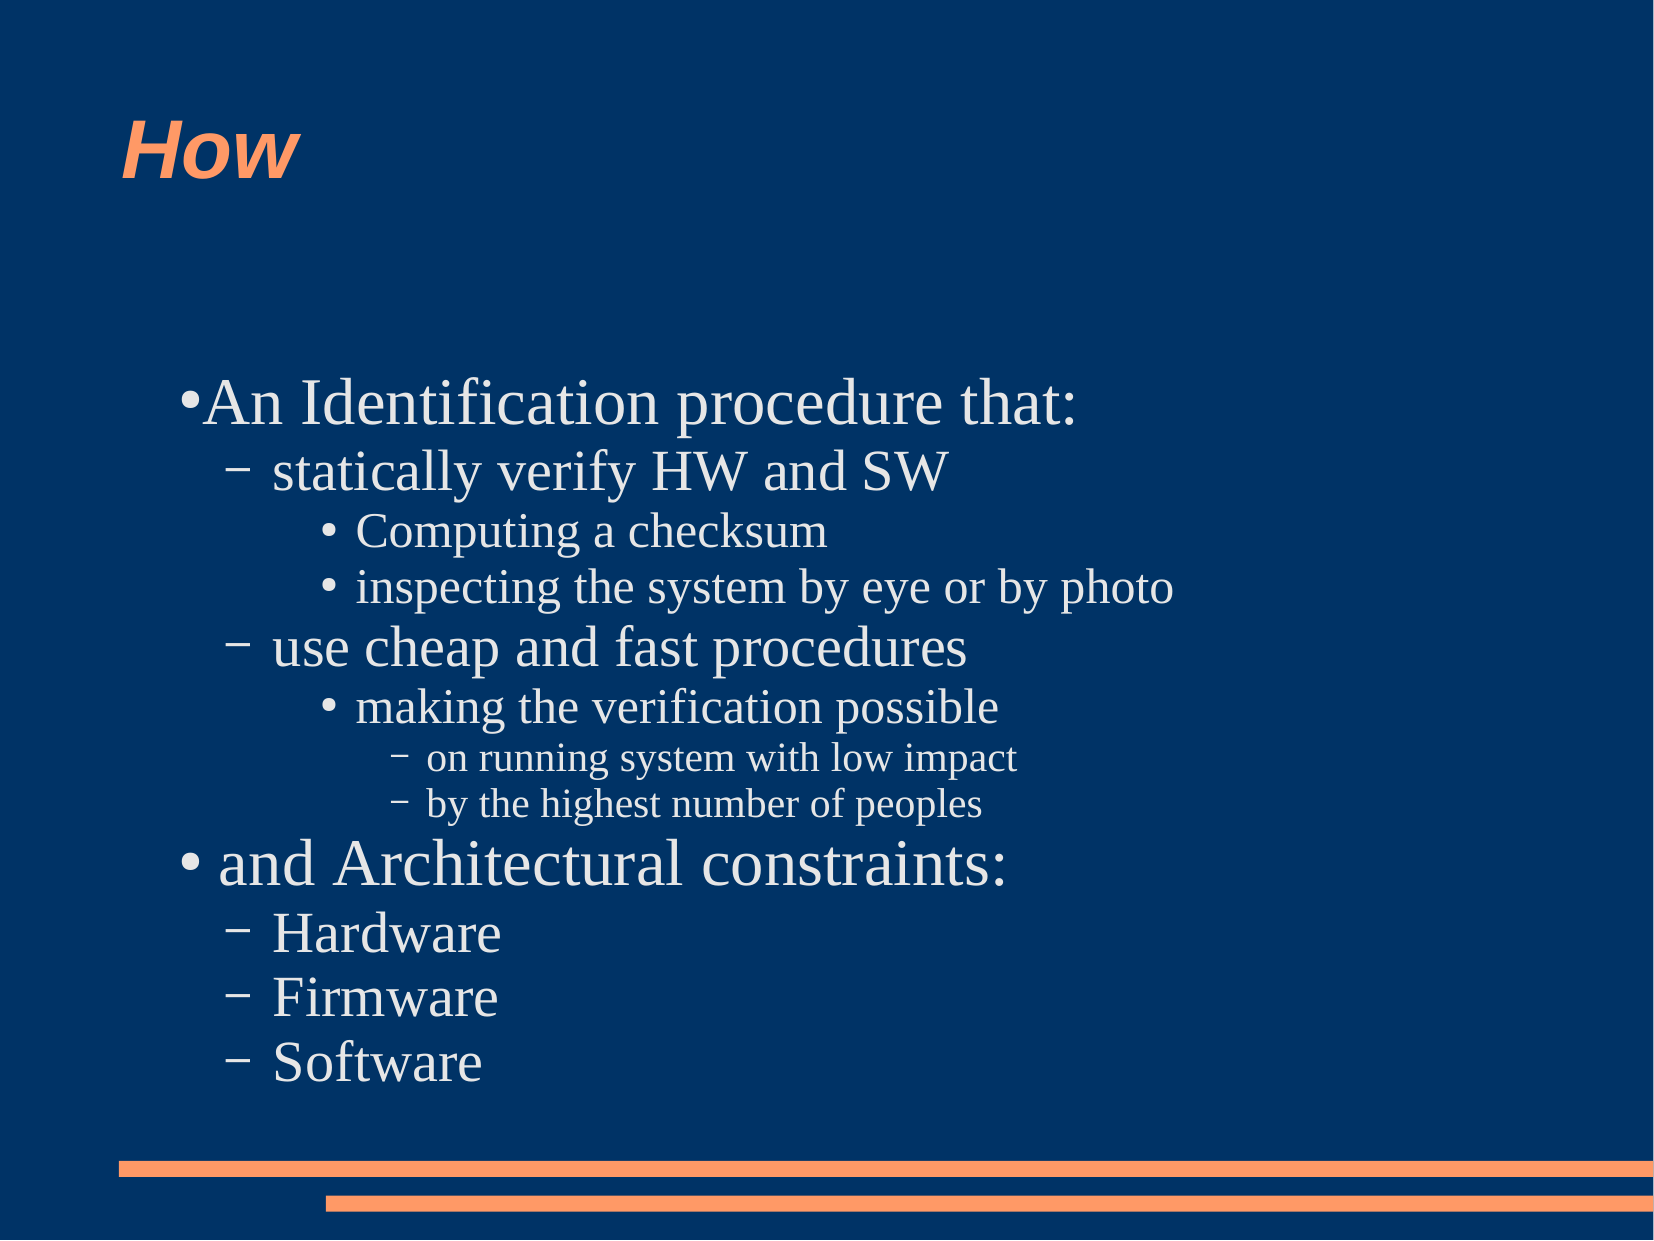

# How
An Identification procedure that:
statically verify HW and SW
Computing a checksum
inspecting the system by eye or by photo
use cheap and fast procedures
making the verification possible
on running system with low impact
by the highest number of peoples
 and Architectural constraints:
Hardware
Firmware
Software